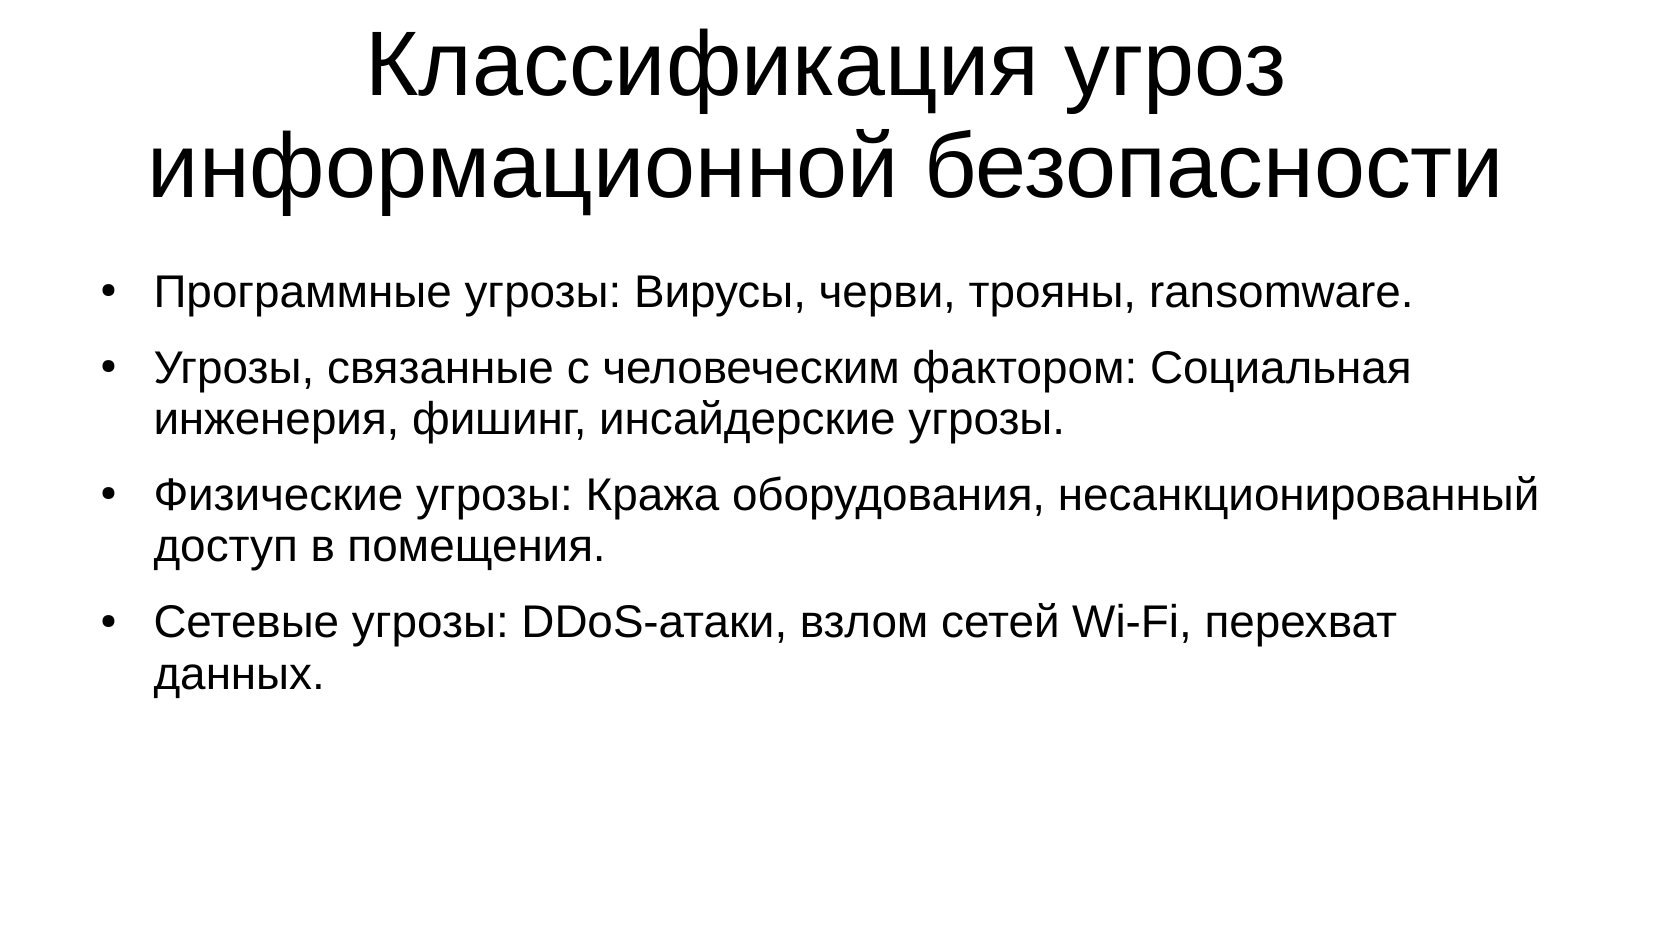

# Классификация угроз информационной безопасности
Программные угрозы: Вирусы, черви, трояны, ransomware.
Угрозы, связанные с человеческим фактором: Социальная инженерия, фишинг, инсайдерские угрозы.
Физические угрозы: Кража оборудования, несанкционированный доступ в помещения.
Сетевые угрозы: DDoS-атаки, взлом сетей Wi-Fi, перехват данных.